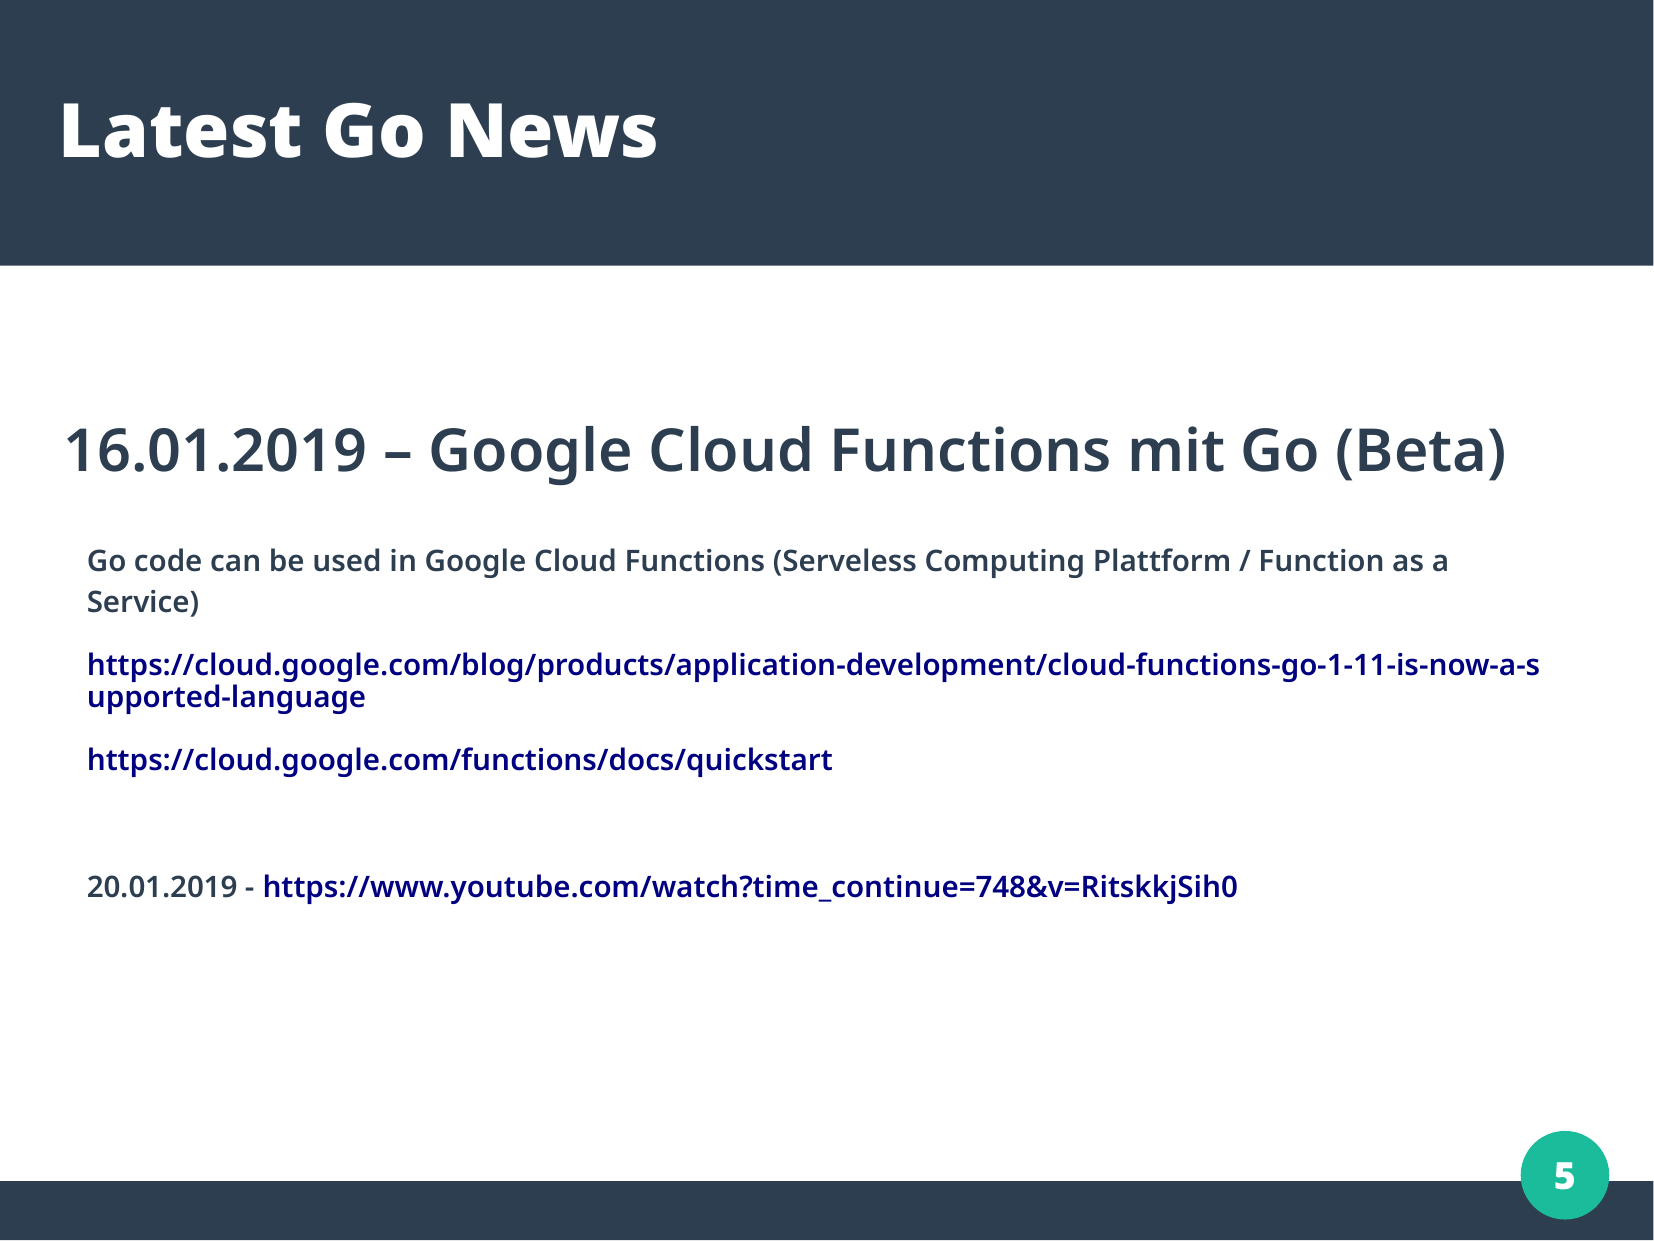

# Latest Go News
16.01.2019 – Google Cloud Functions mit Go (Beta)
Go code can be used in Google Cloud Functions (Serveless Computing Plattform / Function as a Service)
https://cloud.google.com/blog/products/application-development/cloud-functions-go-1-11-is-now-a-supported-language
https://cloud.google.com/functions/docs/quickstart
20.01.2019 - https://www.youtube.com/watch?time_continue=748&v=RitskkjSih0
5